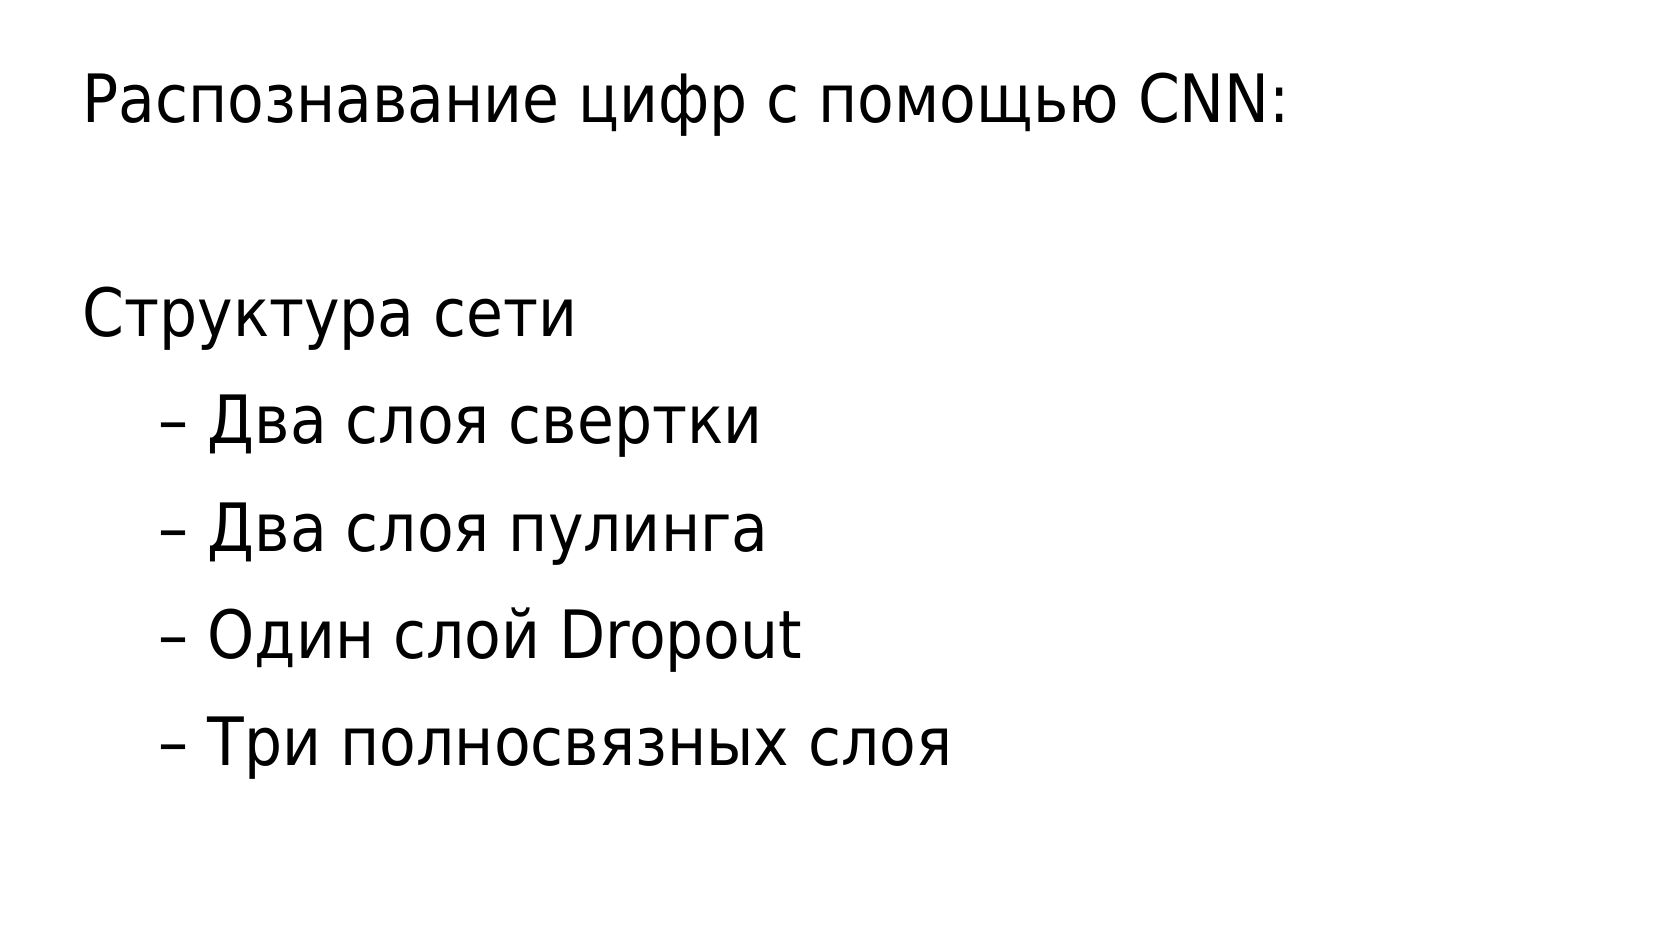

# Распознавание цифр с помощью CNN:
Структура сети
 – Два слоя свертки
 – Два слоя пулинга
 – Один слой Dropout
 – Три полносвязных слоя